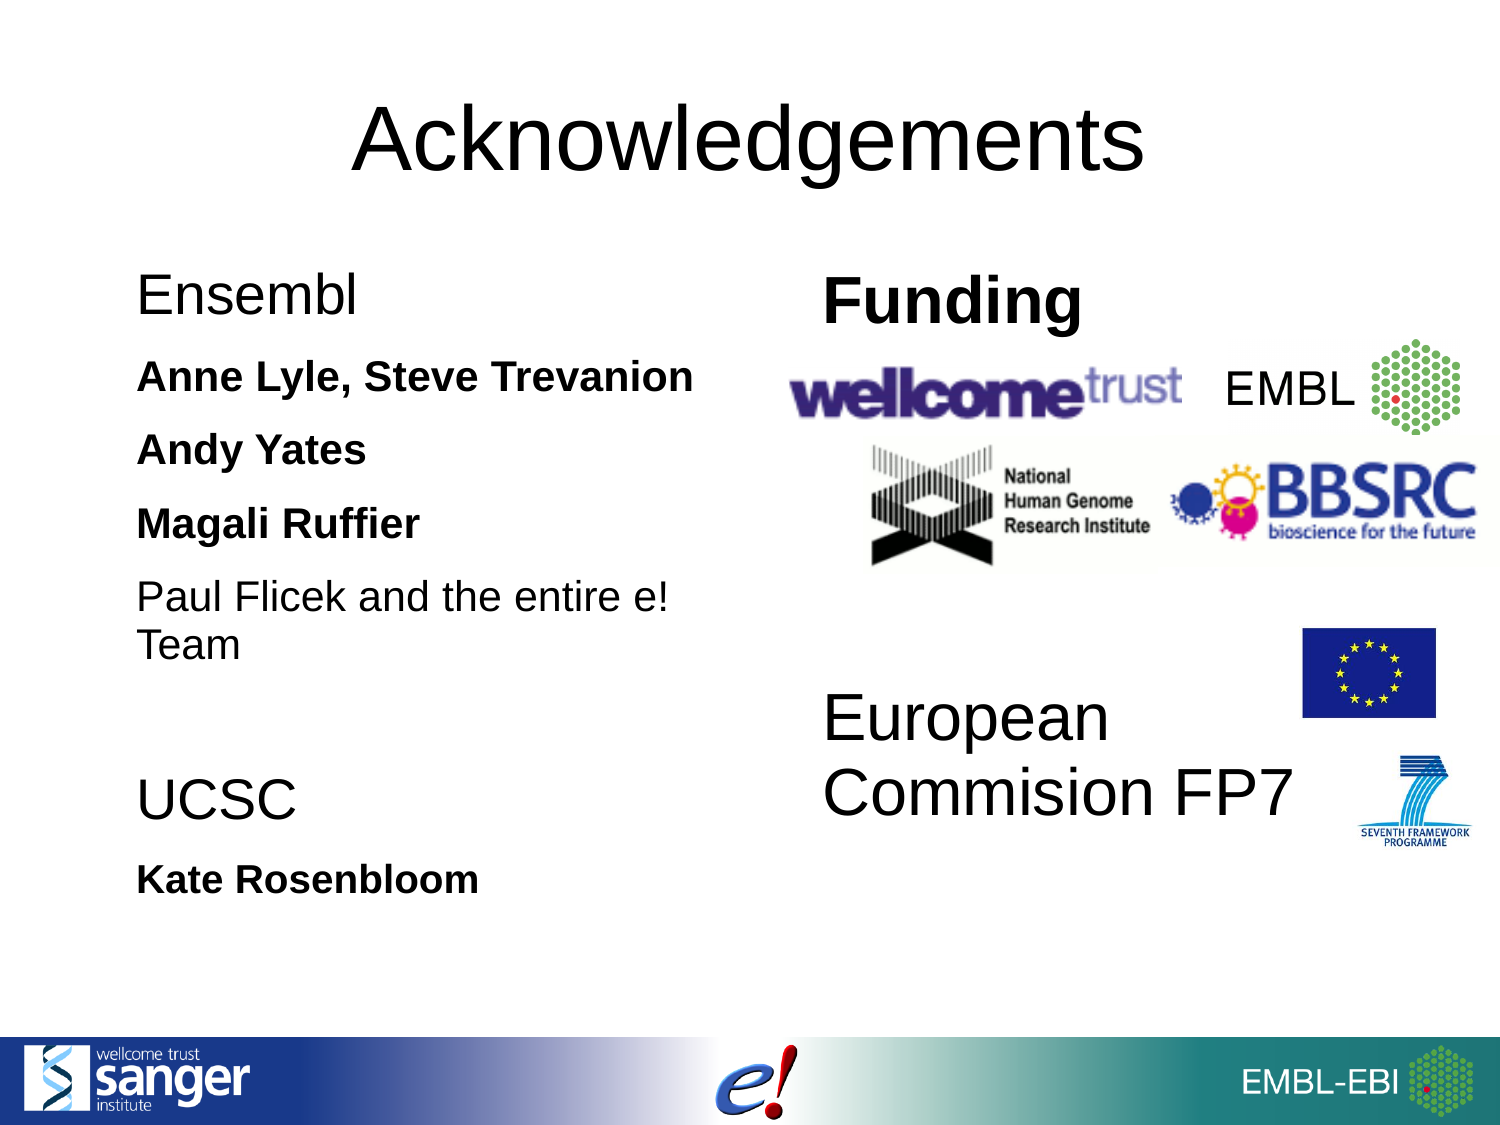

# Acknowledgements
Ensembl
Anne Lyle, Steve Trevanion
Andy Yates
Magali Ruffier
Paul Flicek and the entire e! Team
UCSC
Kate Rosenbloom
Funding
European Commision FP7